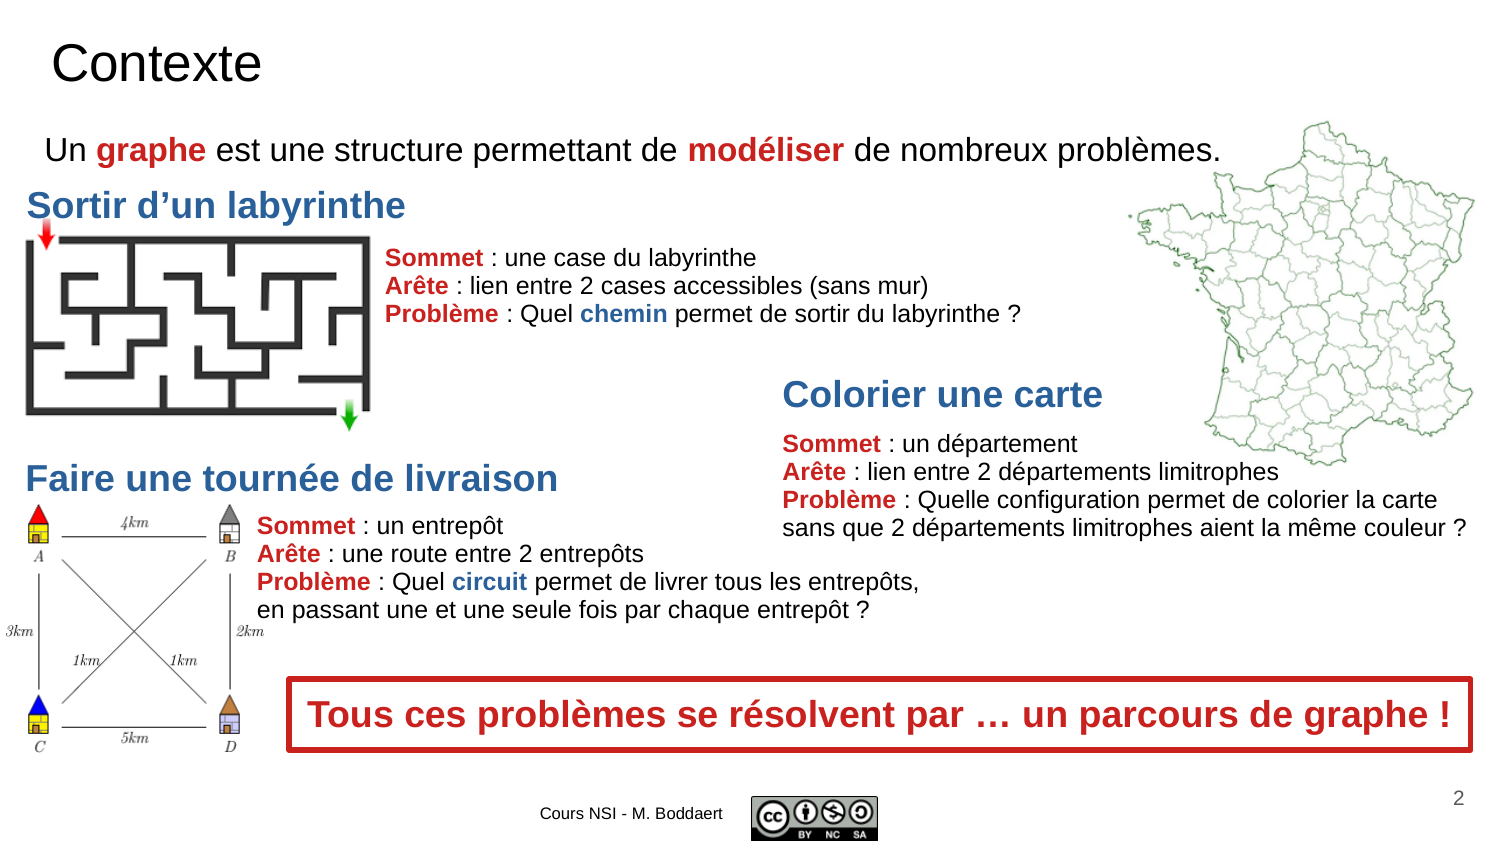

# Contexte
Un graphe est une structure permettant de modéliser de nombreux problèmes.
Sortir d’un labyrinthe
Sommet : une case du labyrinthe
Arête : lien entre 2 cases accessibles (sans mur)
Problème : Quel chemin permet de sortir du labyrinthe ?
Colorier une carte
Sommet : un département
Arête : lien entre 2 départements limitrophes
Problème : Quelle configuration permet de colorier la carte sans que 2 départements limitrophes aient la même couleur ?
Faire une tournée de livraison
Sommet : un entrepôt
Arête : une route entre 2 entrepôts
Problème : Quel circuit permet de livrer tous les entrepôts, en passant une et une seule fois par chaque entrepôt ?
Tous ces problèmes se résolvent par … un parcours de graphe !